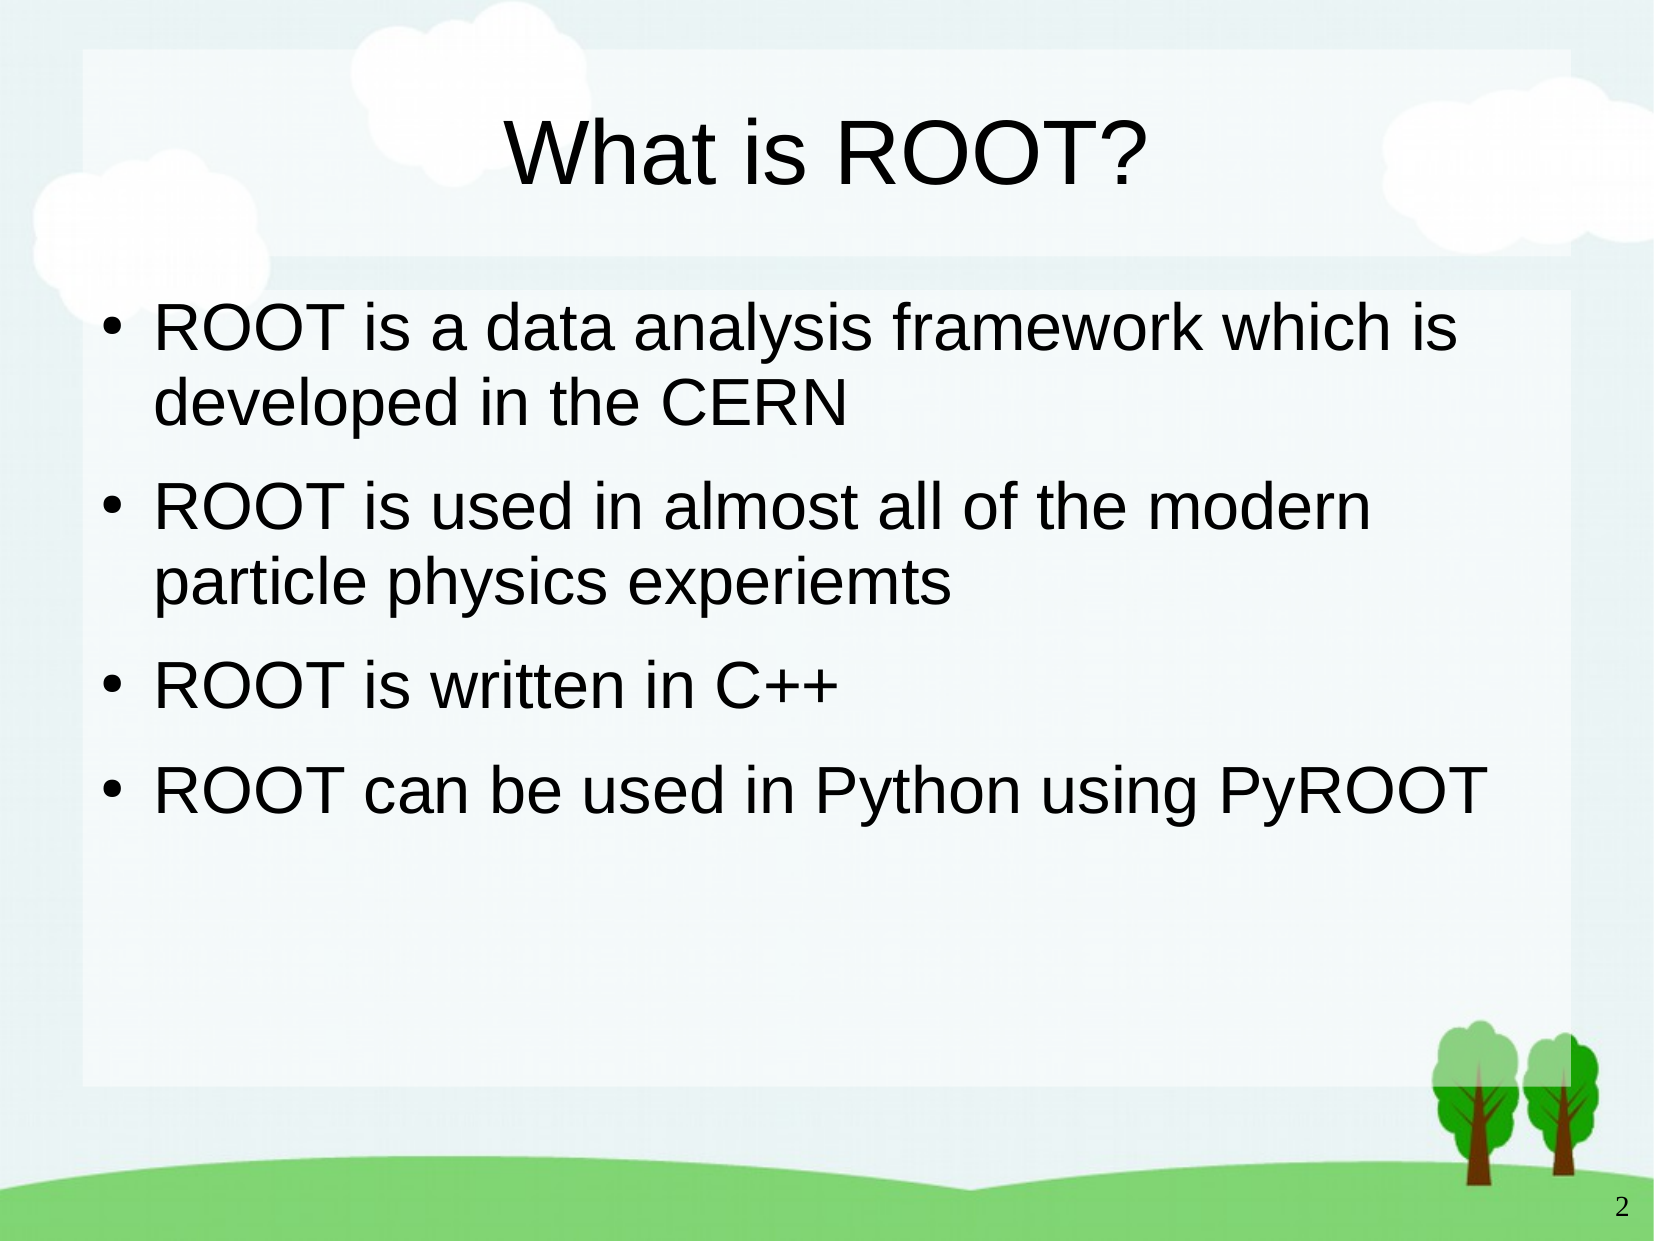

# What is ROOT?
ROOT is a data analysis framework which is developed in the CERN
ROOT is used in almost all of the modern particle physics experiemts
ROOT is written in C++
ROOT can be used in Python using PyROOT
2